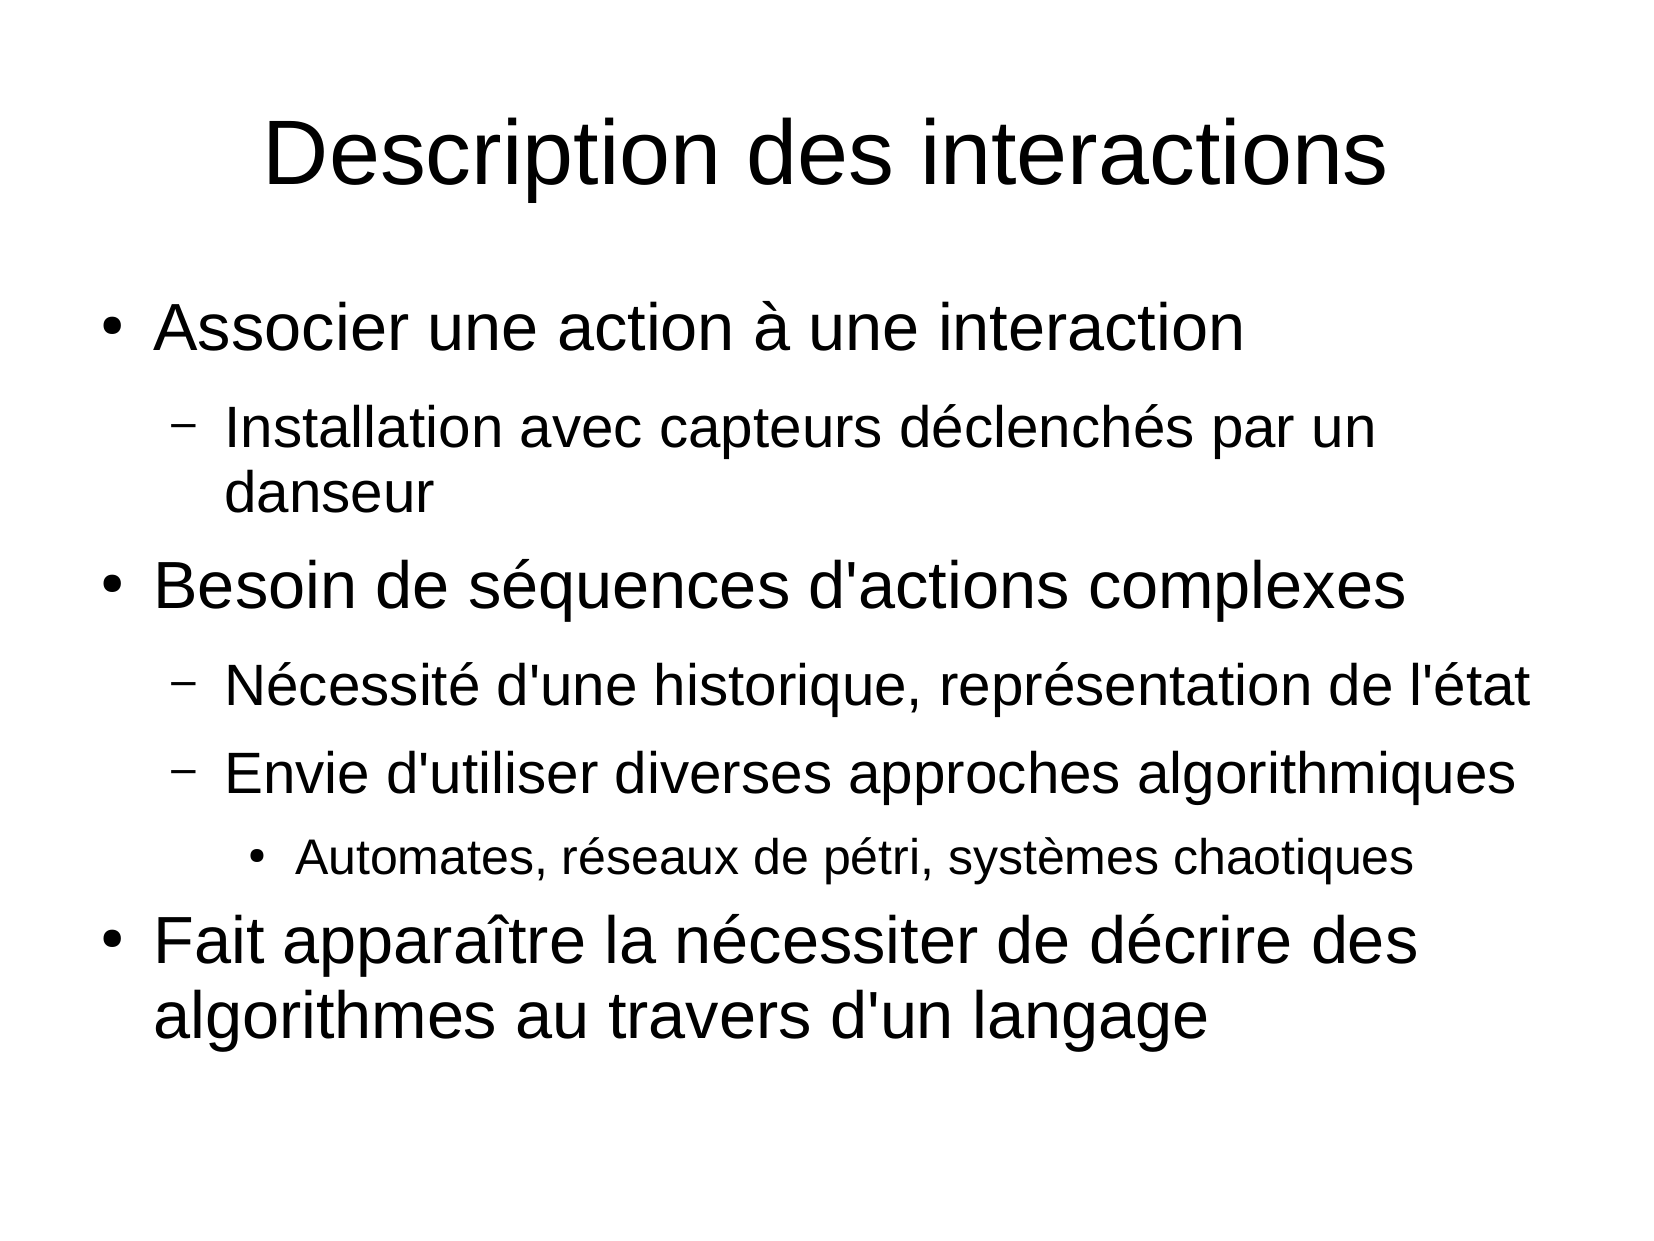

# Description des interactions
Associer une action à une interaction
Installation avec capteurs déclenchés par un danseur
Besoin de séquences d'actions complexes
Nécessité d'une historique, représentation de l'état
Envie d'utiliser diverses approches algorithmiques
Automates, réseaux de pétri, systèmes chaotiques
Fait apparaître la nécessiter de décrire des algorithmes au travers d'un langage